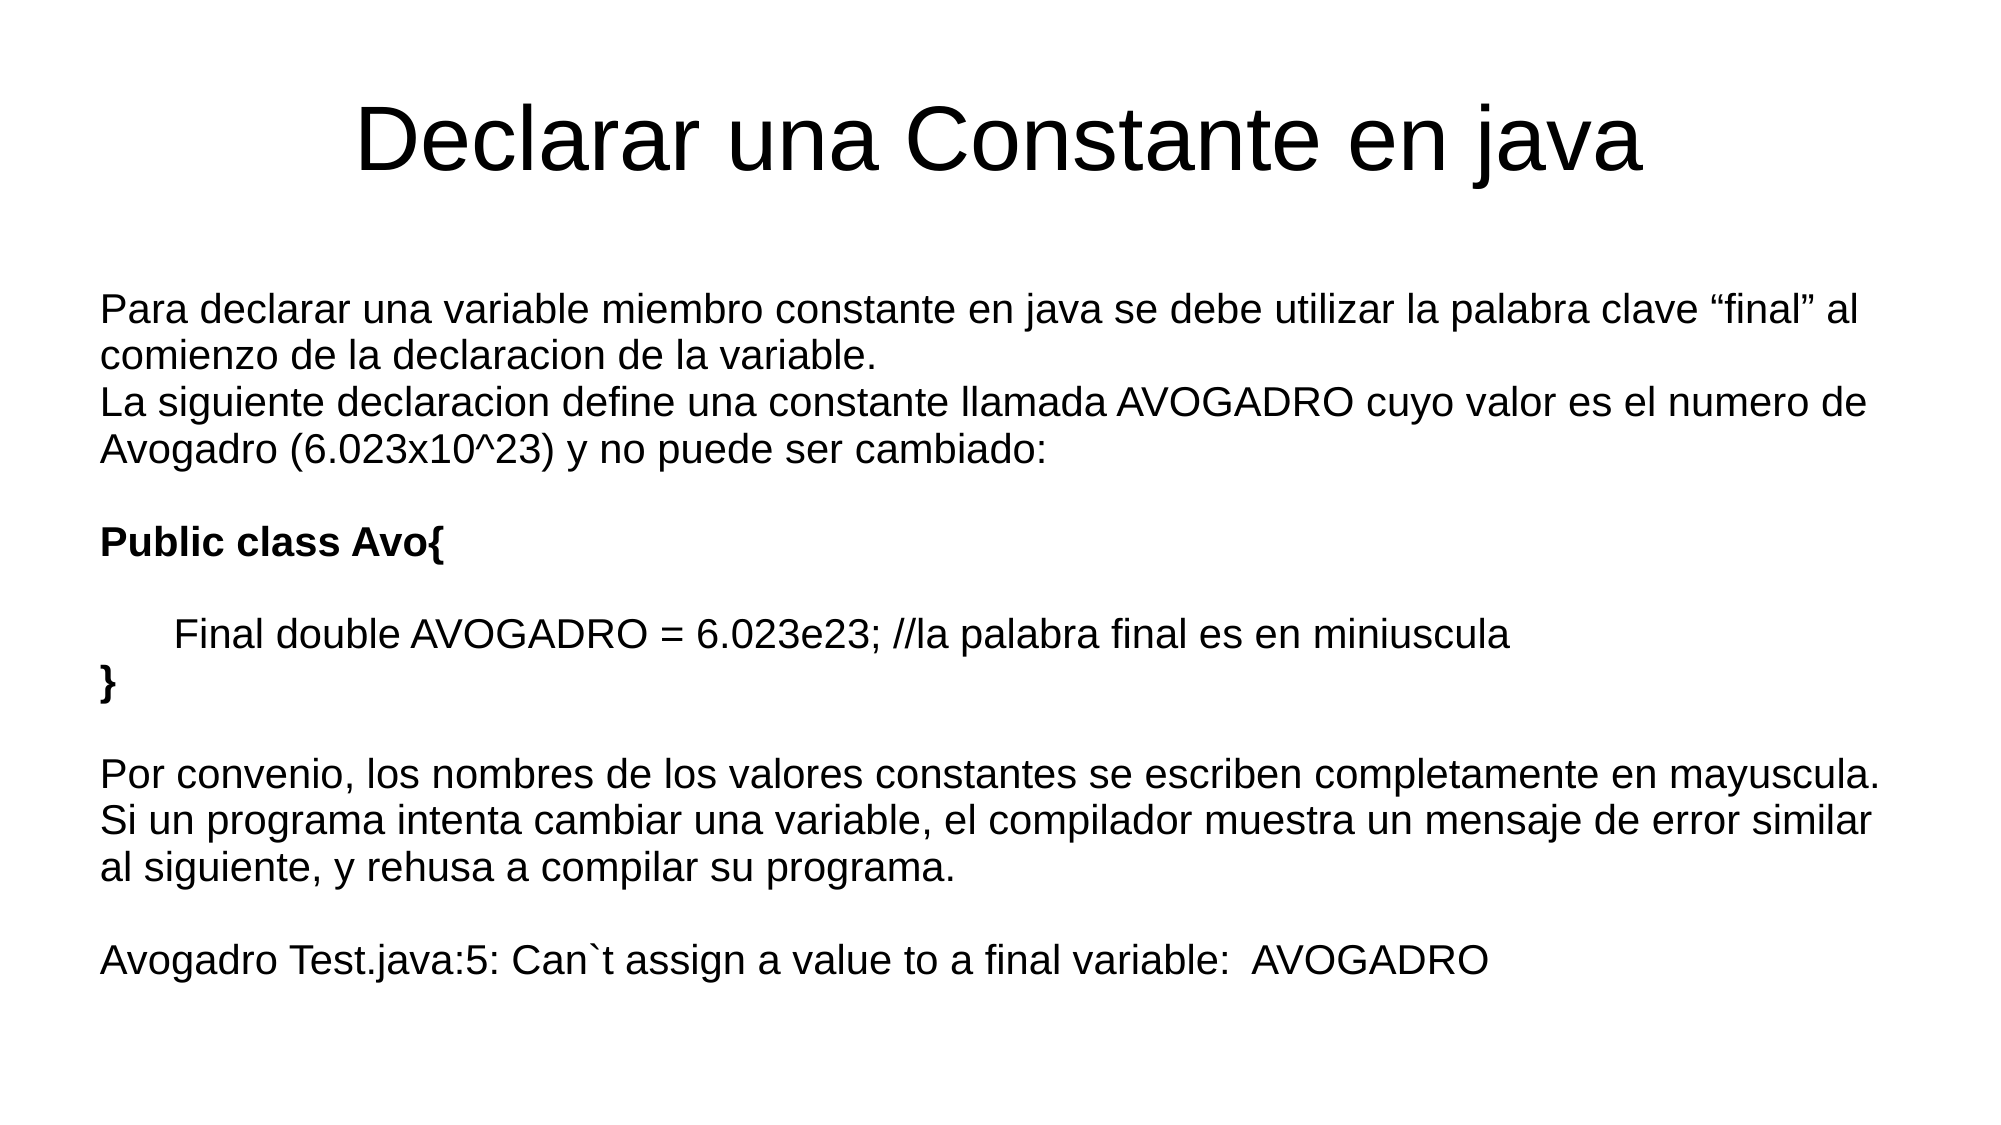

# Declarar una Constante en java
Para declarar una variable miembro constante en java se debe utilizar la palabra clave “final” al comienzo de la declaracion de la variable.
La siguiente declaracion define una constante llamada AVOGADRO cuyo valor es el numero de Avogadro (6.023x10^23) y no puede ser cambiado:
Public class Avo{
	Final double AVOGADRO = 6.023e23; //la palabra final es en miniuscula
}
Por convenio, los nombres de los valores constantes se escriben completamente en mayuscula.
Si un programa intenta cambiar una variable, el compilador muestra un mensaje de error similar al siguiente, y rehusa a compilar su programa.
Avogadro Test.java:5: Can`t assign a value to a final variable: AVOGADRO